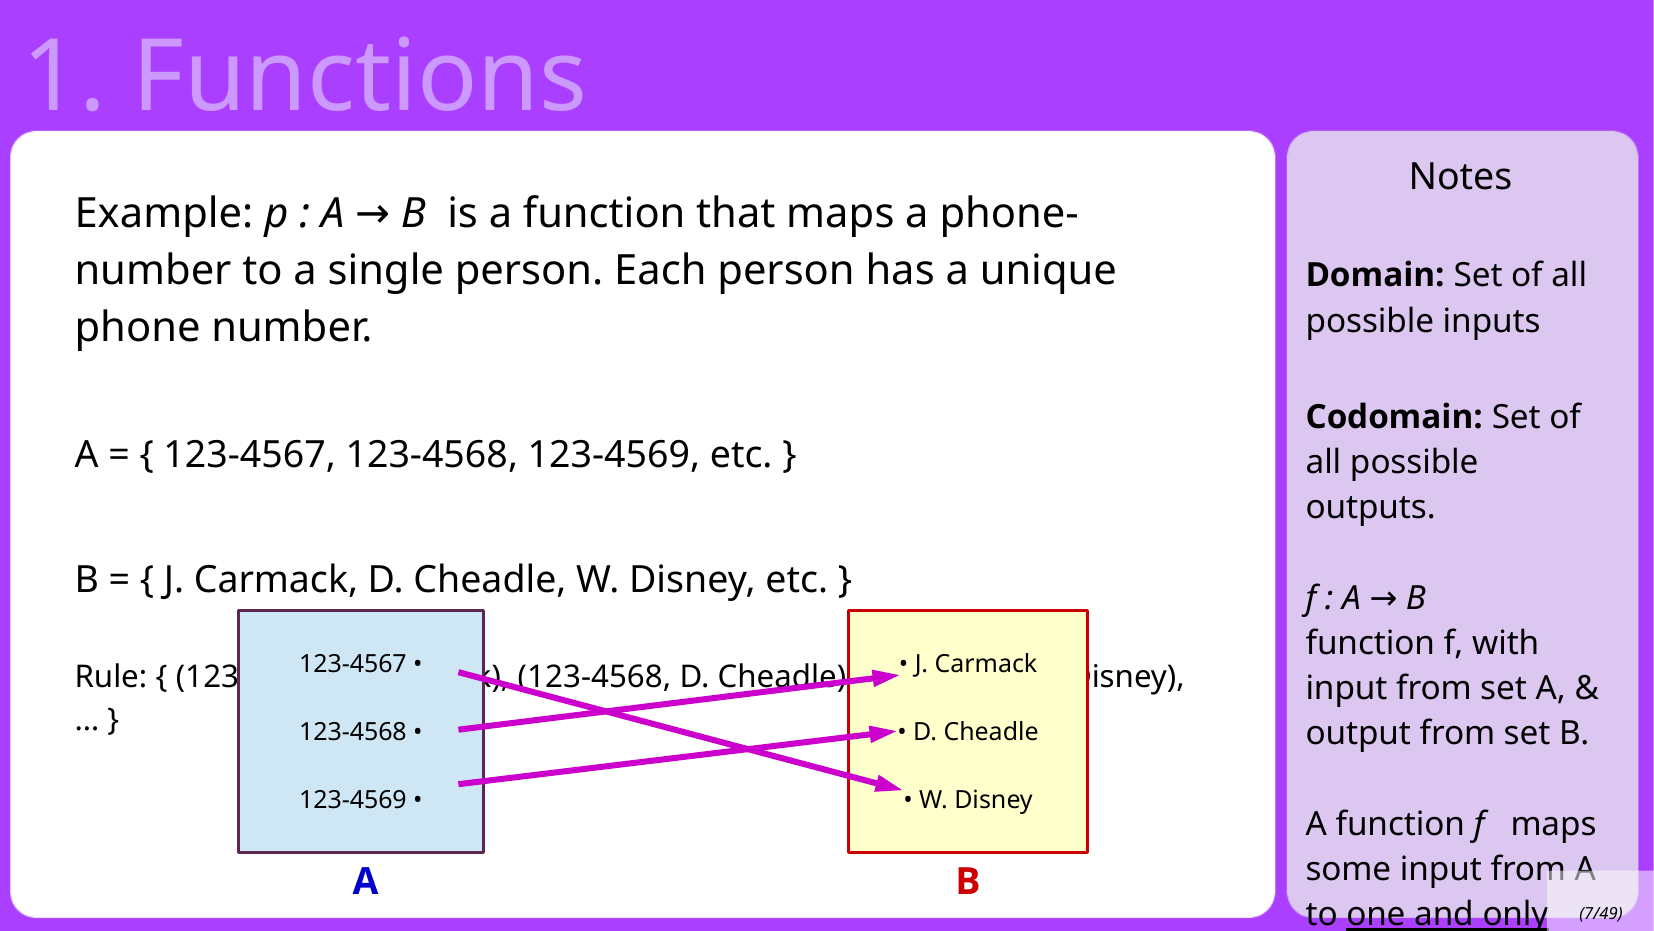

# 1. Functions
Notes
Domain: Set of all possible inputs
Codomain: Set of all possible outputs.
f : A → B
function f, with
input from set A, &
output from set B.
A function f maps some input from A to one and only one output from B.
Example: p : A → B is a function that maps a phone-number to a single person. Each person has a unique phone number.
A = { 123-4567, 123-4568, 123-4569, etc. }
B = { J. Carmack, D. Cheadle, W. Disney, etc. }
Rule: { (123-4567, J. Carmack), (123-4568, D. Cheadle), (123-4569, W. Disney), … }
123-4567 •
123-4568 •
123-4569 •
• J. Carmack
• D. Cheadle
• W. Disney
A
B